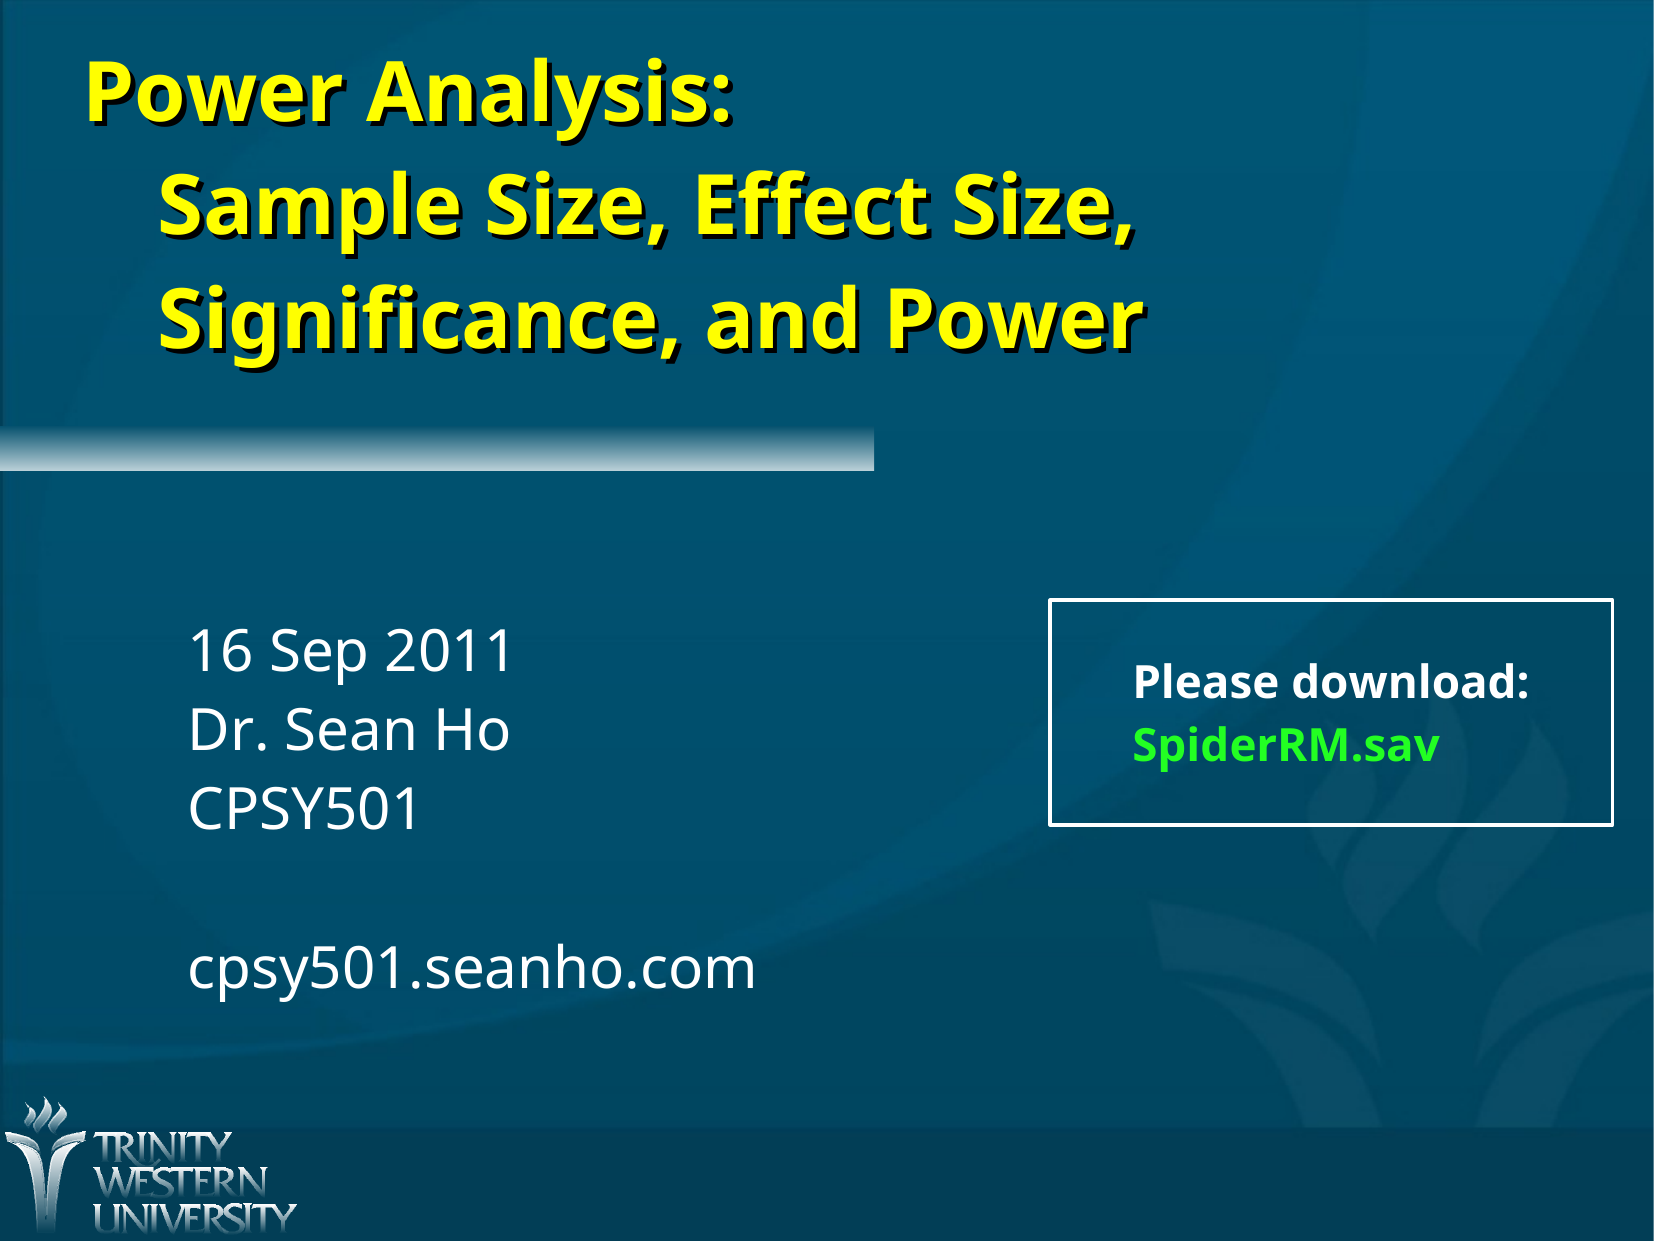

# Power Analysis: Sample Size, Effect Size, Significance, and Power
16 Sep 2011
Dr. Sean Ho
CPSY501
cpsy501.seanho.com
Please download:
SpiderRM.sav